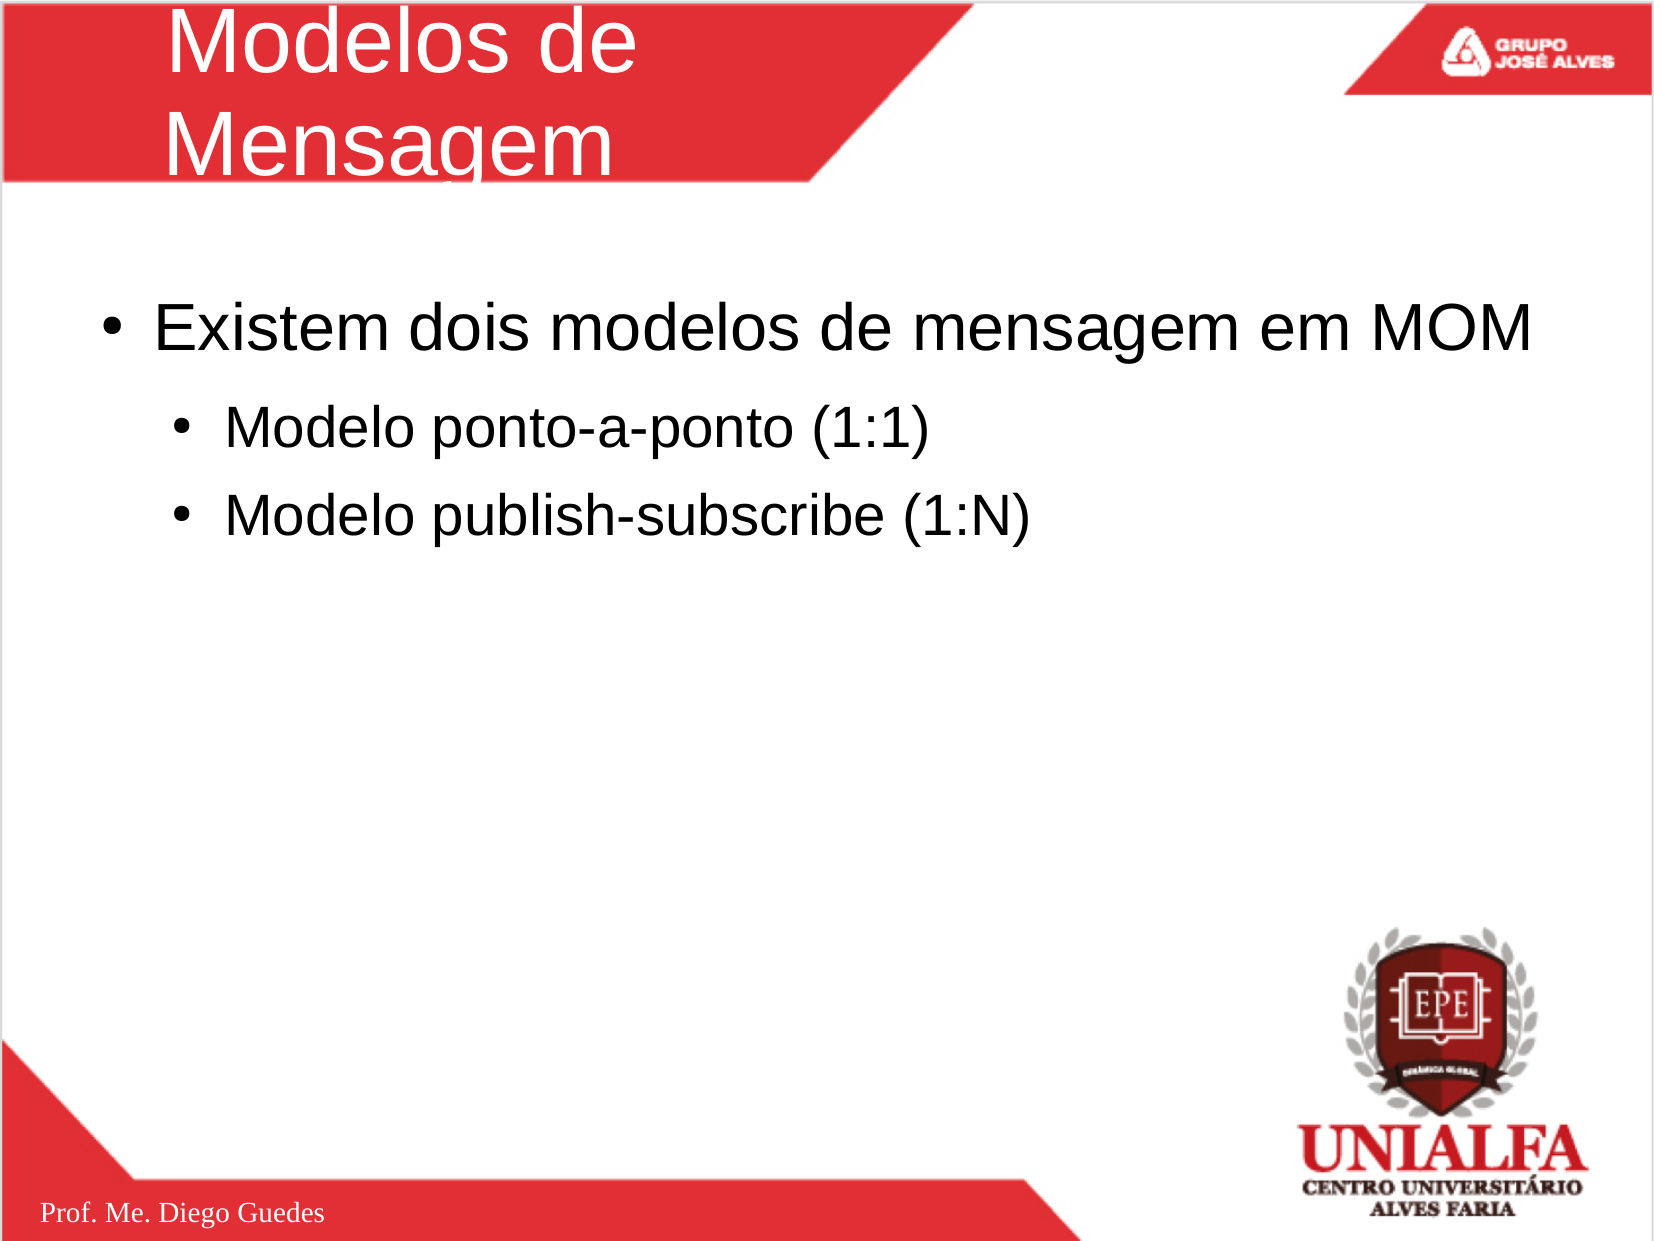

# Modelos de Mensagem
Existem dois modelos de mensagem em MOM
Modelo ponto-a-ponto (1:1)
Modelo publish-subscribe (1:N)